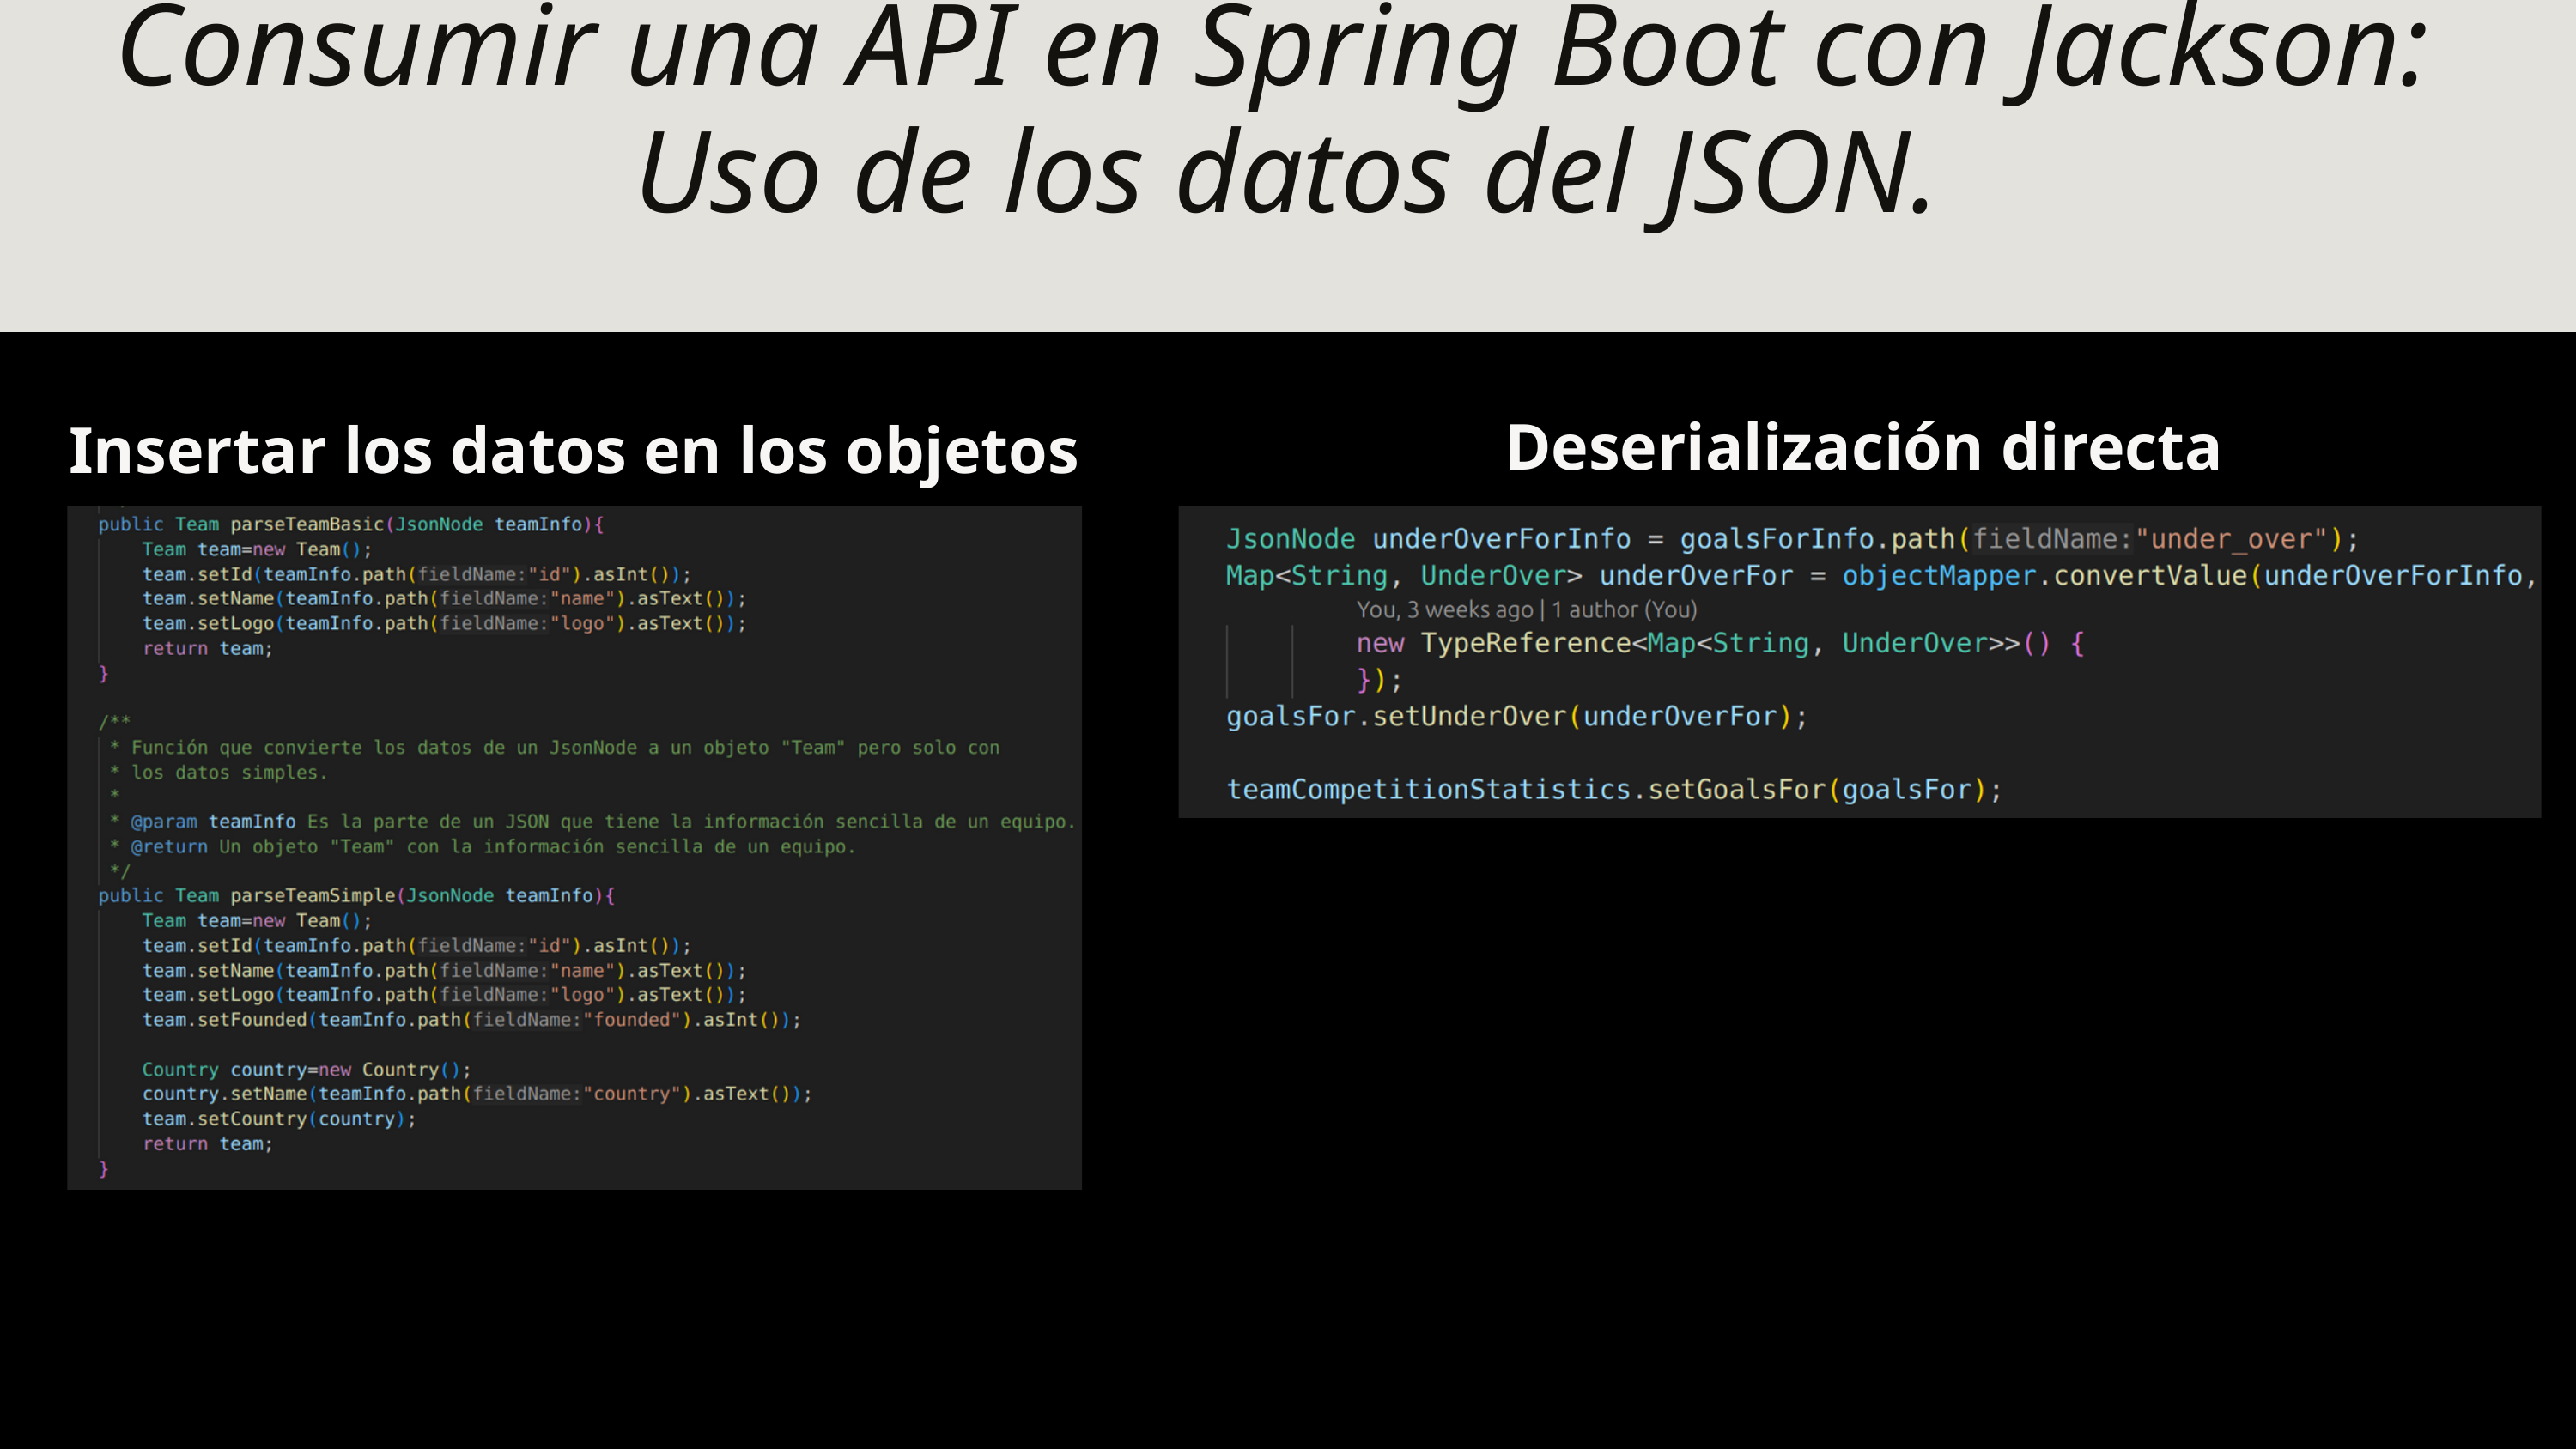

Consumir una API en Spring Boot con Jackson:
Uso de los datos del JSON.
Deserialización directa
Insertar los datos en los objetos